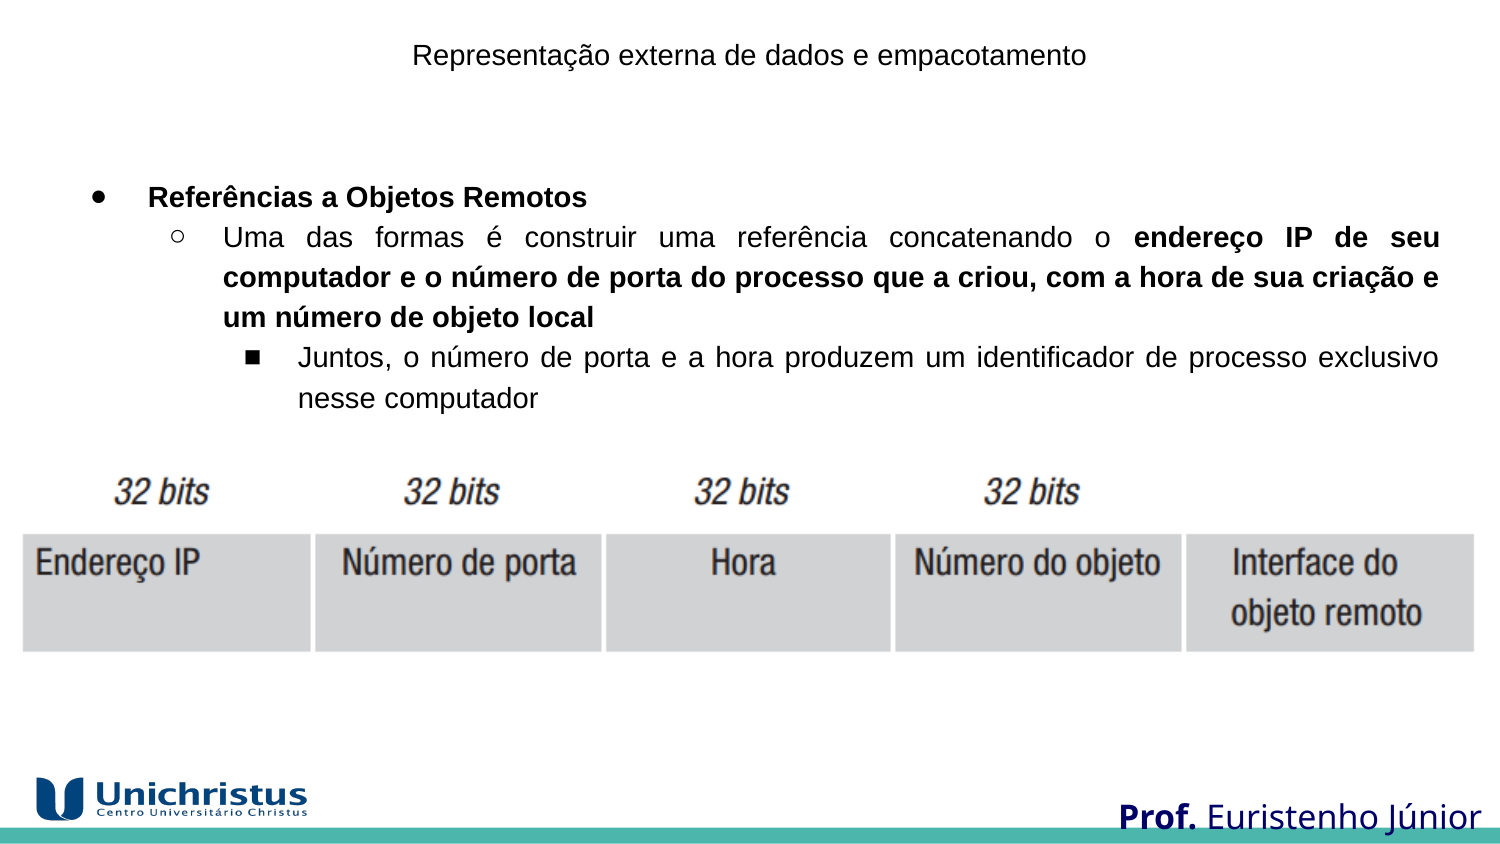

# Representação externa de dados e empacotamento
Referências a Objetos Remotos
Uma das formas é construir uma referência concatenando o endereço IP de seu computador e o número de porta do processo que a criou, com a hora de sua criação e um número de objeto local
Juntos, o número de porta e a hora produzem um identificador de processo exclusivo nesse computador